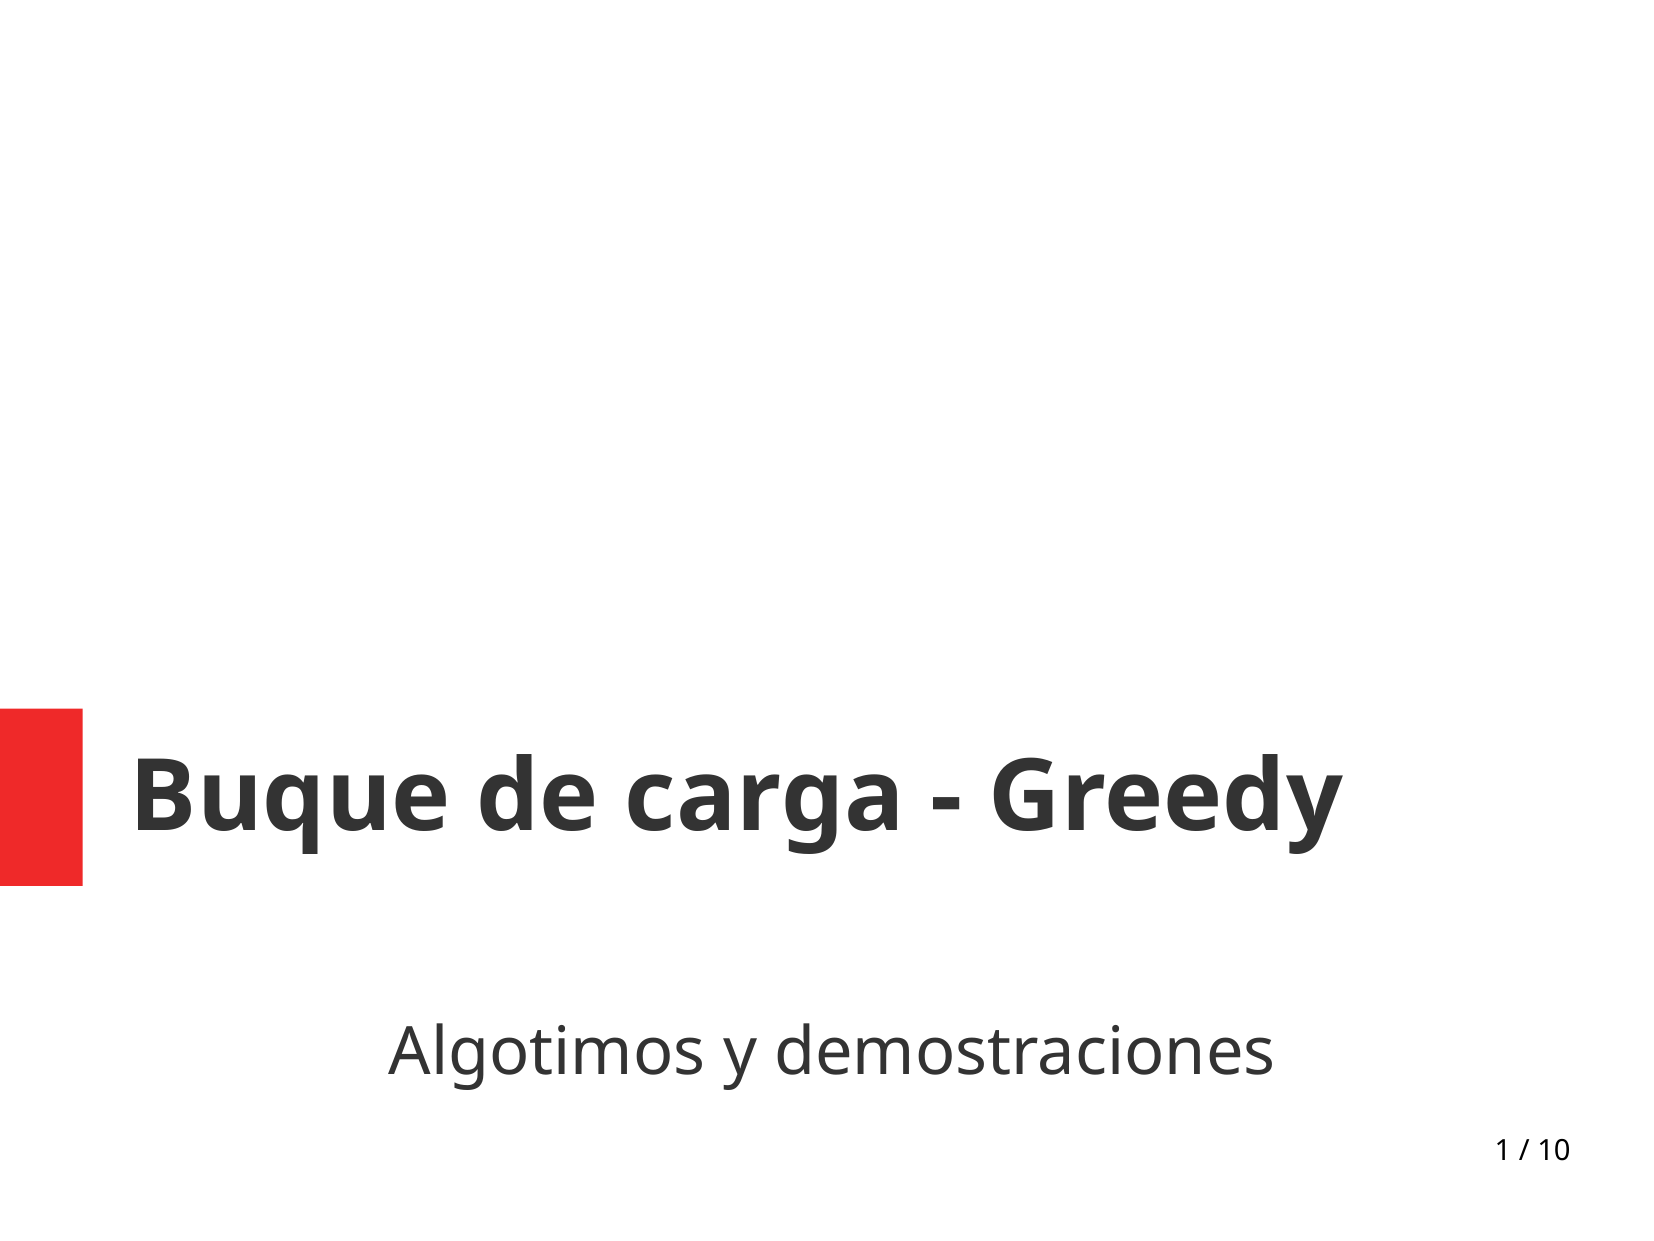

# Buque de carga - Greedy
Algotimos y demostraciones
1